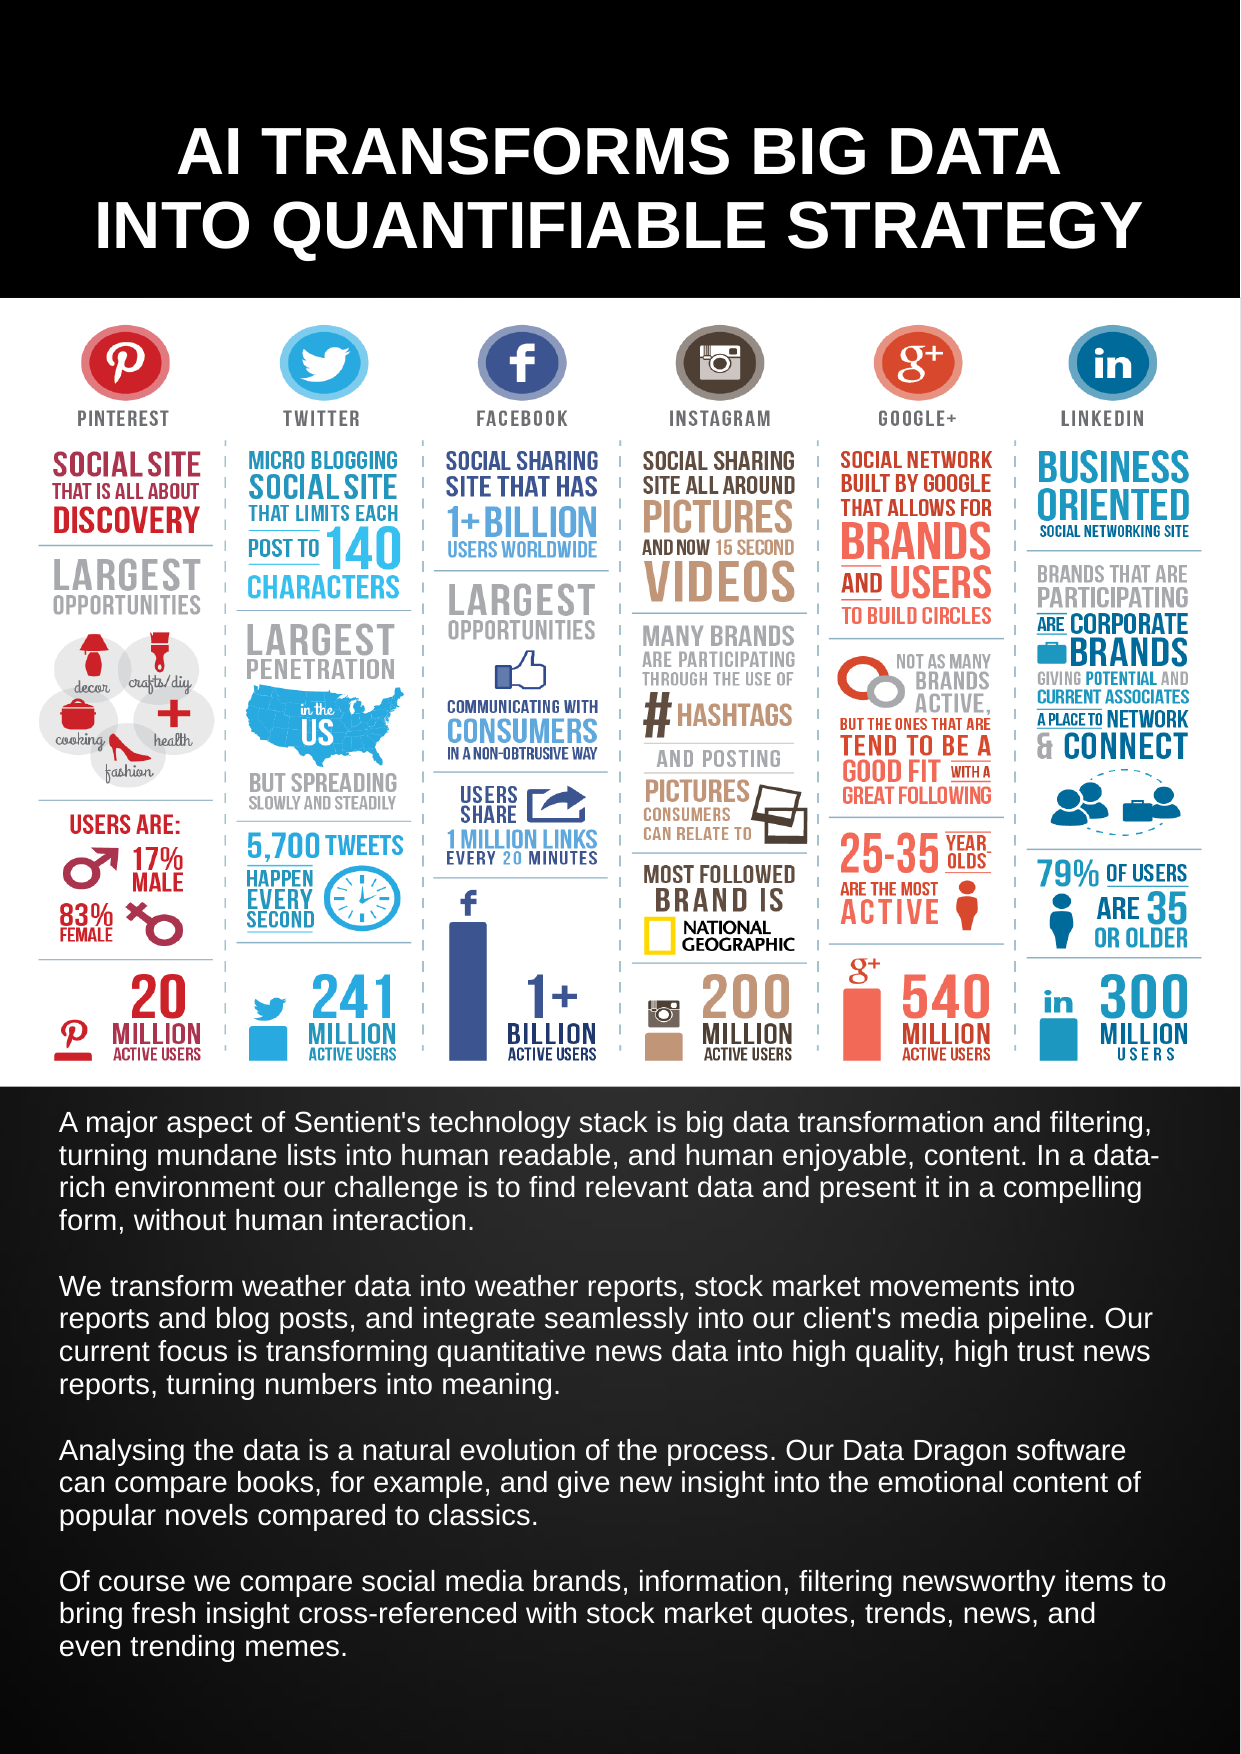

# AI TRANSFORMS BIG DATA INTO QUANTIFIABLE STRATEGY
A major aspect of Sentient's technology stack is big data transformation and filtering, turning mundane lists into human readable, and human enjoyable, content. In a data-rich environment our challenge is to find relevant data and present it in a compelling form, without human interaction.
We transform weather data into weather reports, stock market movements into reports and blog posts, and integrate seamlessly into our client's media pipeline. Our current focus is transforming quantitative news data into high quality, high trust news reports, turning numbers into meaning.
Analysing the data is a natural evolution of the process. Our Data Dragon software can compare books, for example, and give new insight into the emotional content of popular novels compared to classics.
Of course we compare social media brands, information, filtering newsworthy items to bring fresh insight cross-referenced with stock market quotes, trends, news, and even trending memes.